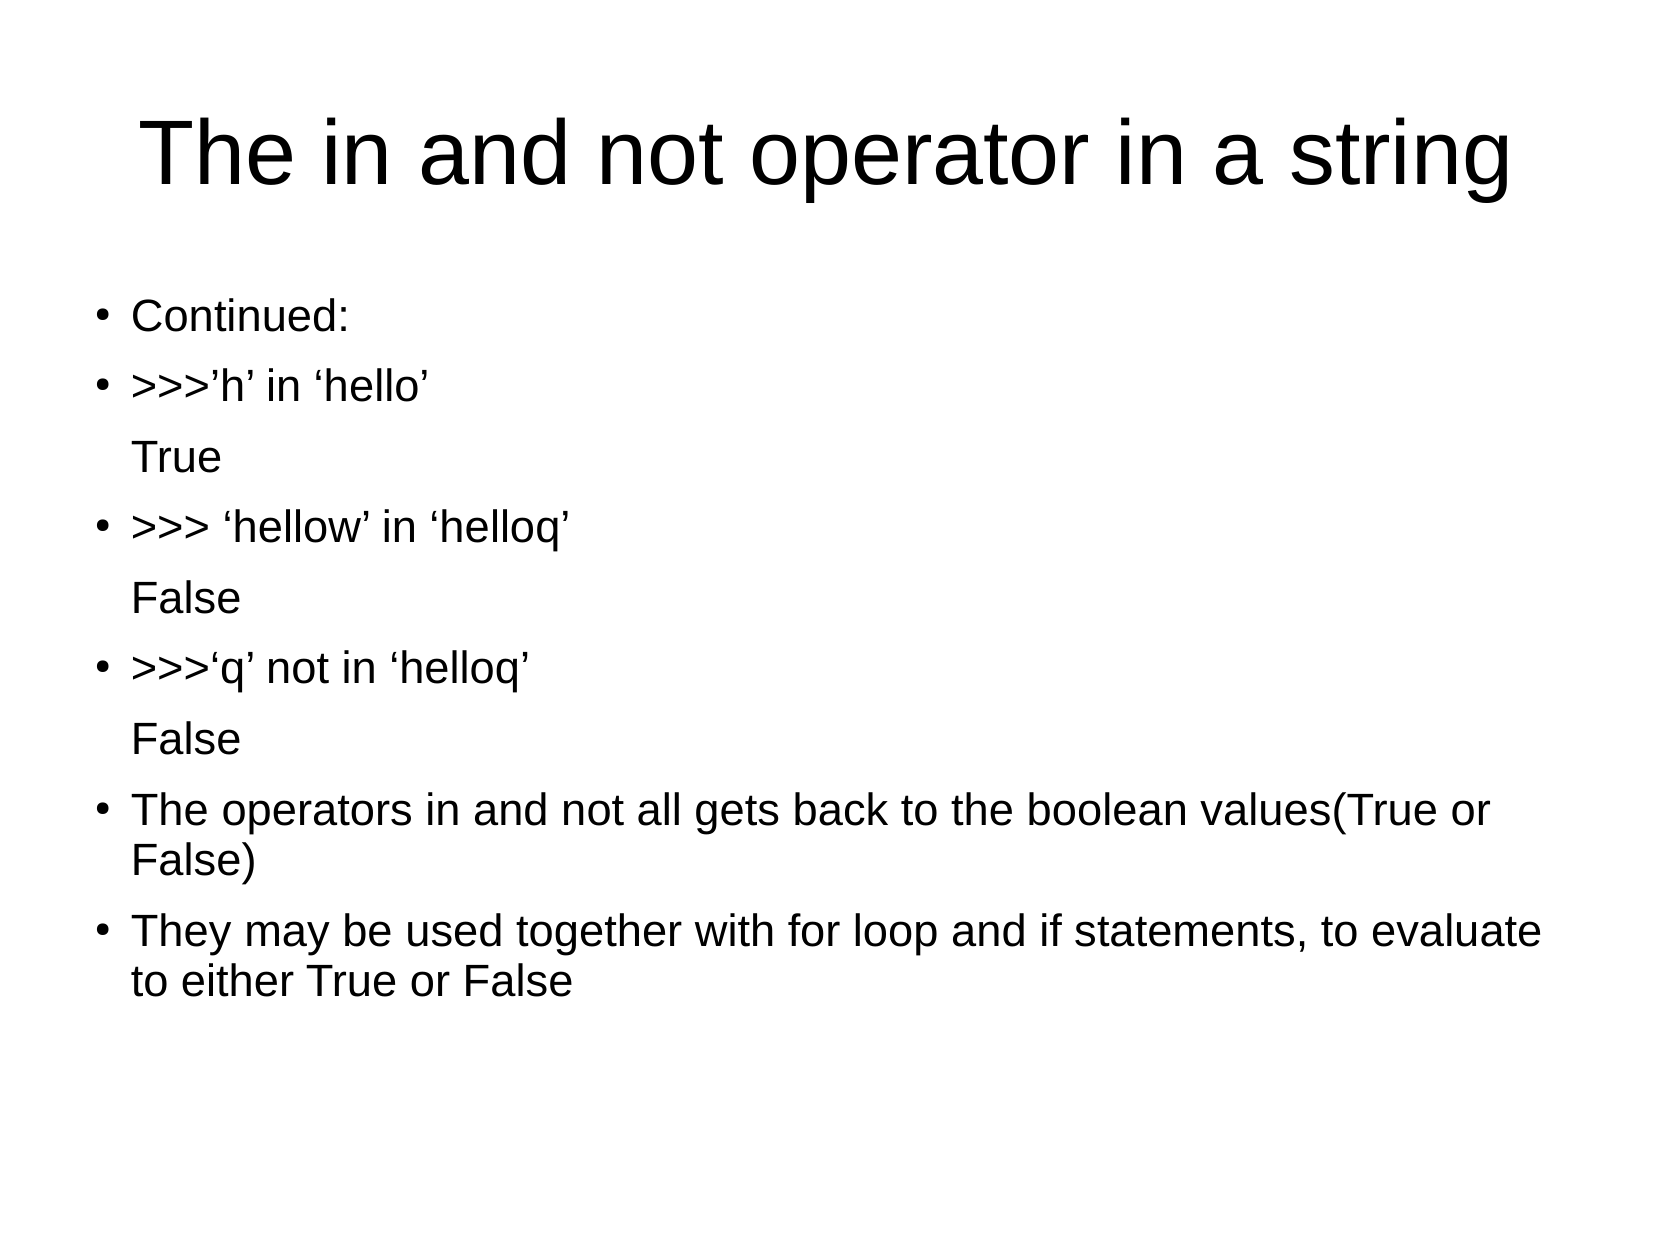

# The in and not operator in a string
Continued:
>>>’h’ in ‘hello’
True
>>> ‘hellow’ in ‘helloq’
False
>>>‘q’ not in ‘helloq’
False
The operators in and not all gets back to the boolean values(True or False)
They may be used together with for loop and if statements, to evaluate to either True or False